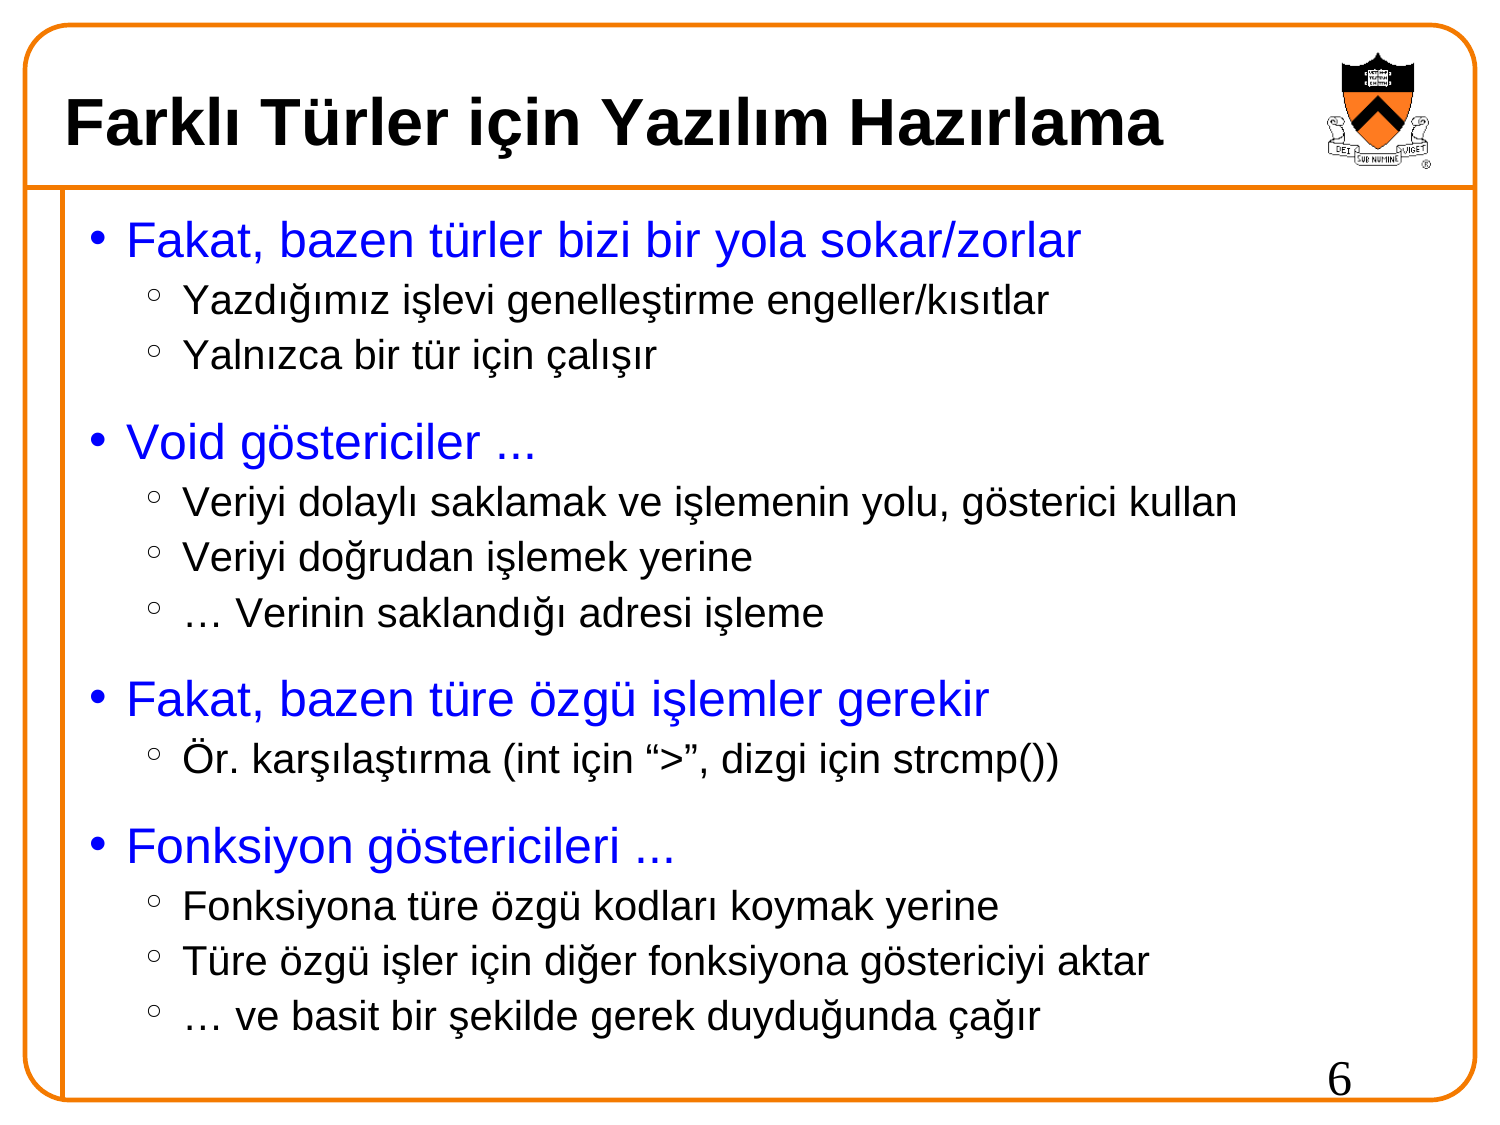

# Farklı Türler için Yazılım Hazırlama
Fakat, bazen türler bizi bir yola sokar/zorlar
Yazdığımız işlevi genelleştirme engeller/kısıtlar
Yalnızca bir tür için çalışır
Void göstericiler ...
Veriyi dolaylı saklamak ve işlemenin yolu, gösterici kullan
Veriyi doğrudan işlemek yerine
… Verinin saklandığı adresi işleme
Fakat, bazen türe özgü işlemler gerekir
Ör. karşılaştırma (int için “>”, dizgi için strcmp())
Fonksiyon göstericileri ...
Fonksiyona türe özgü kodları koymak yerine
Türe özgü işler için diğer fonksiyona göstericiyi aktar
… ve basit bir şekilde gerek duyduğunda çağır
6